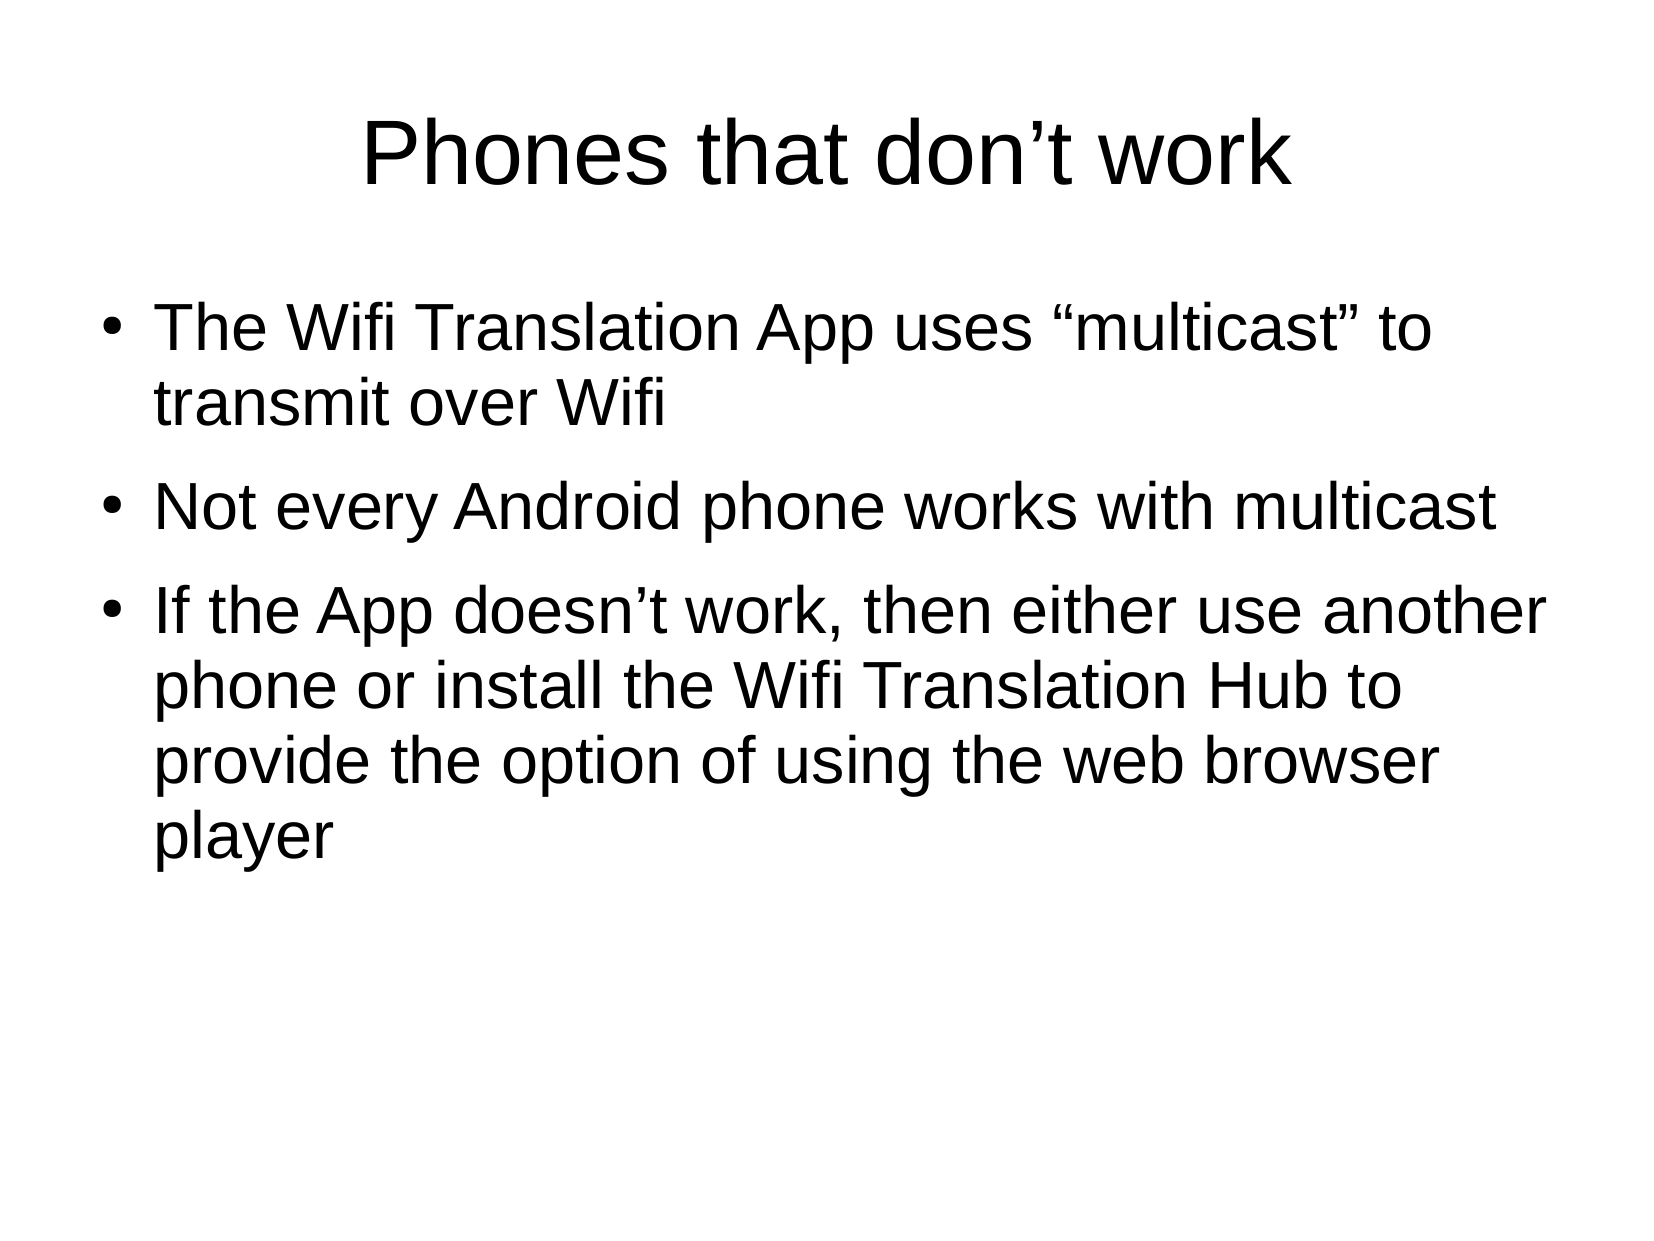

# Phones that don’t work
The Wifi Translation App uses “multicast” to transmit over Wifi
Not every Android phone works with multicast
If the App doesn’t work, then either use another phone or install the Wifi Translation Hub to provide the option of using the web browser player